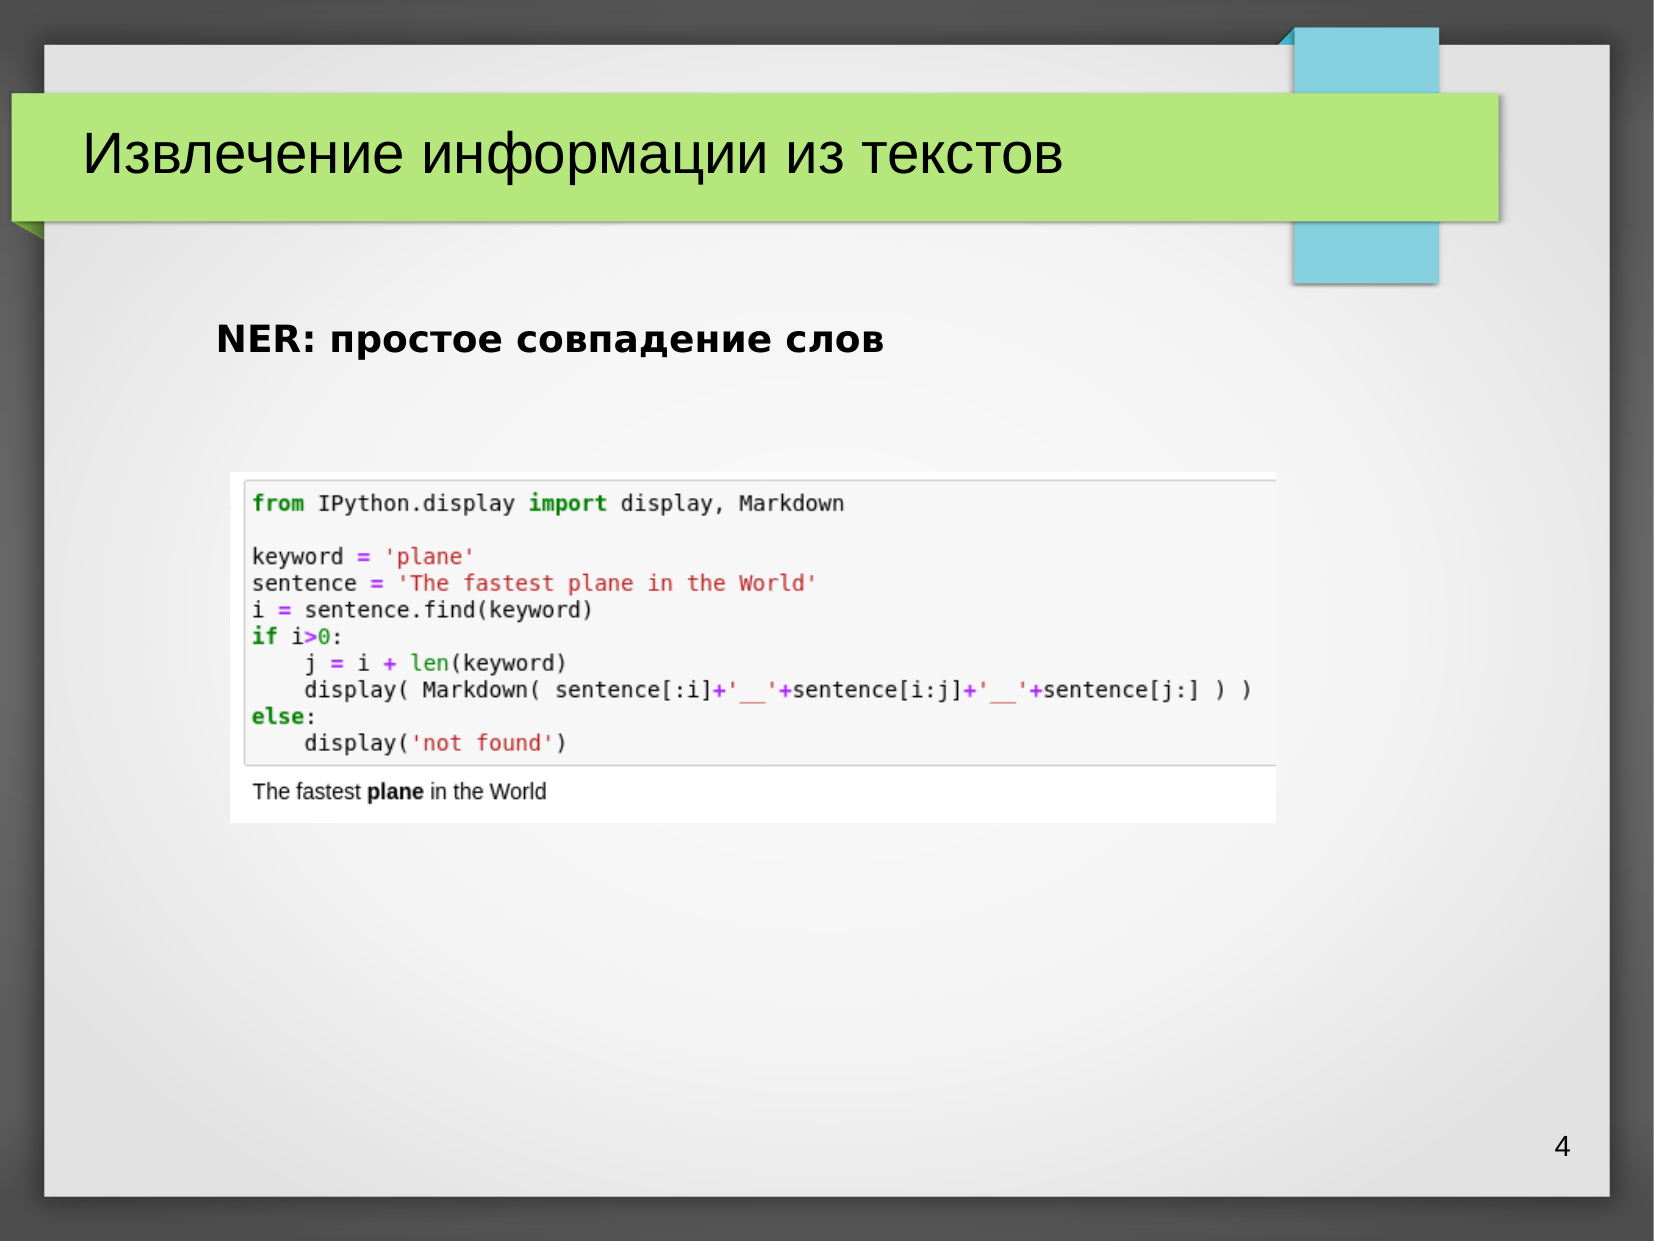

# Извлечение информации из текстов
NER: простое совпадение слов
4